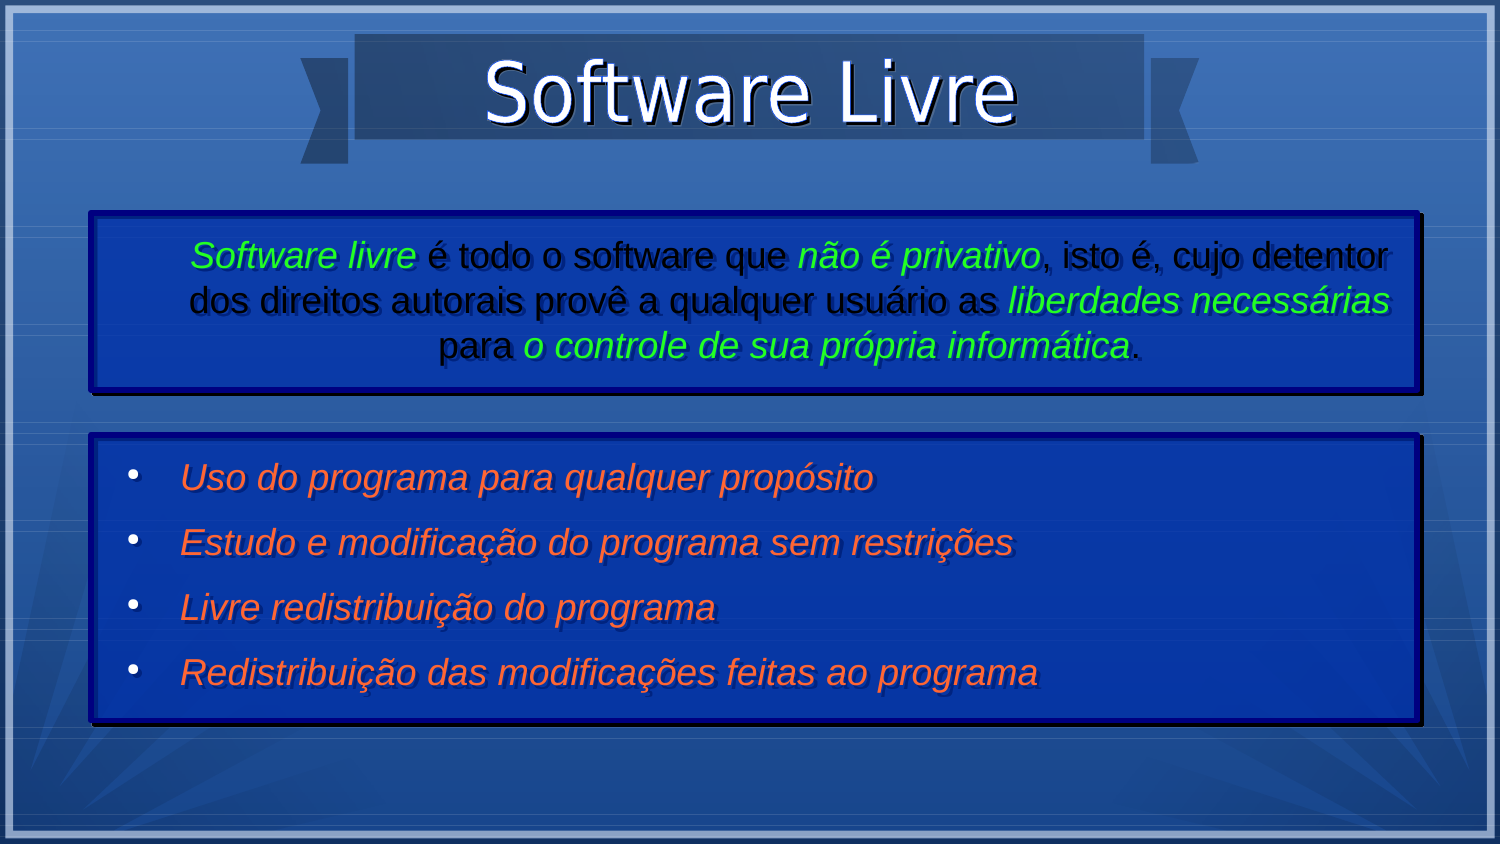

# Software Livre
Software livre é todo o software que não é privativo, isto é, cujo detentor dos direitos autorais provê a qualquer usuário as liberdades necessárias para o controle de sua própria informática.
Uso do programa para qualquer propósito
Estudo e modificação do programa sem restrições
Livre redistribuição do programa
Redistribuição das modificações feitas ao programa